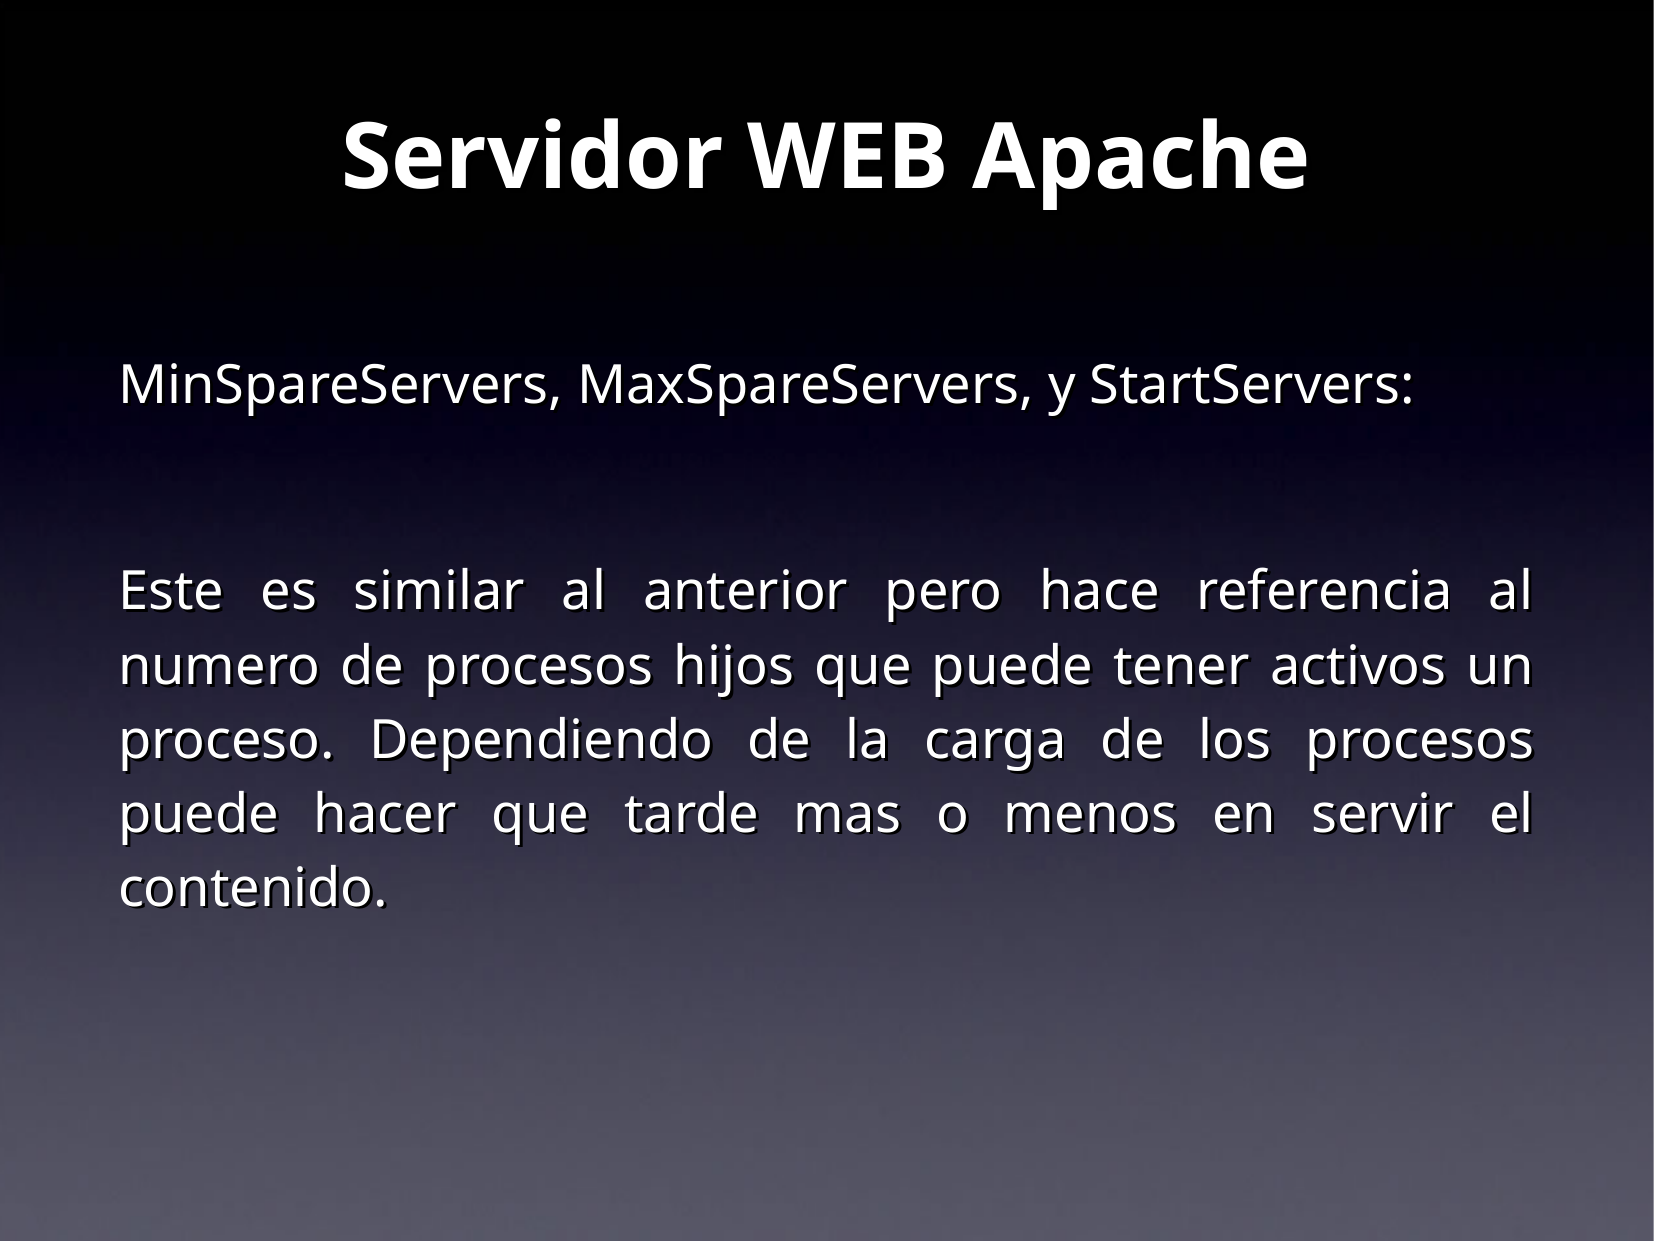

# Servidor WEB Apache
MinSpareServers, MaxSpareServers, y StartServers:
Este es similar al anterior pero hace referencia al numero de procesos hijos que puede tener activos un proceso. Dependiendo de la carga de los procesos puede hacer que tarde mas o menos en servir el contenido.